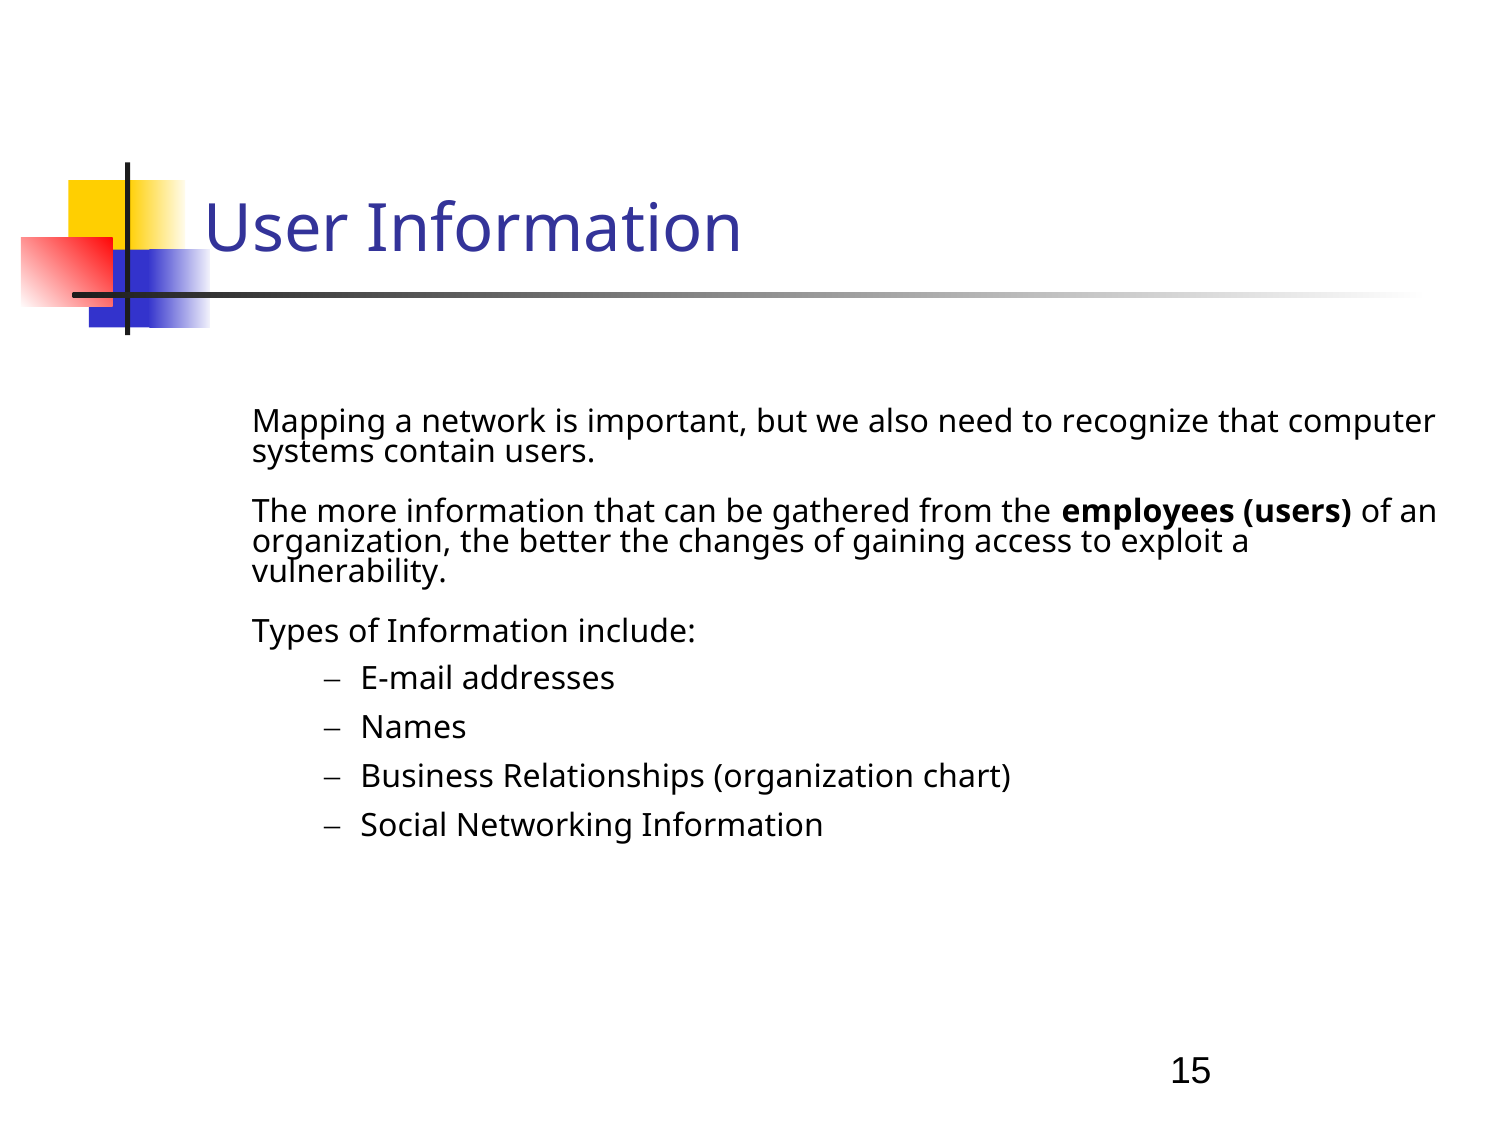

# User Information
Mapping a network is important, but we also need to recognize that computer systems contain users.
The more information that can be gathered from the employees (users) of an organization, the better the changes of gaining access to exploit a vulnerability.
Types of Information include:
E-mail addresses
Names
Business Relationships (organization chart)
Social Networking Information
15